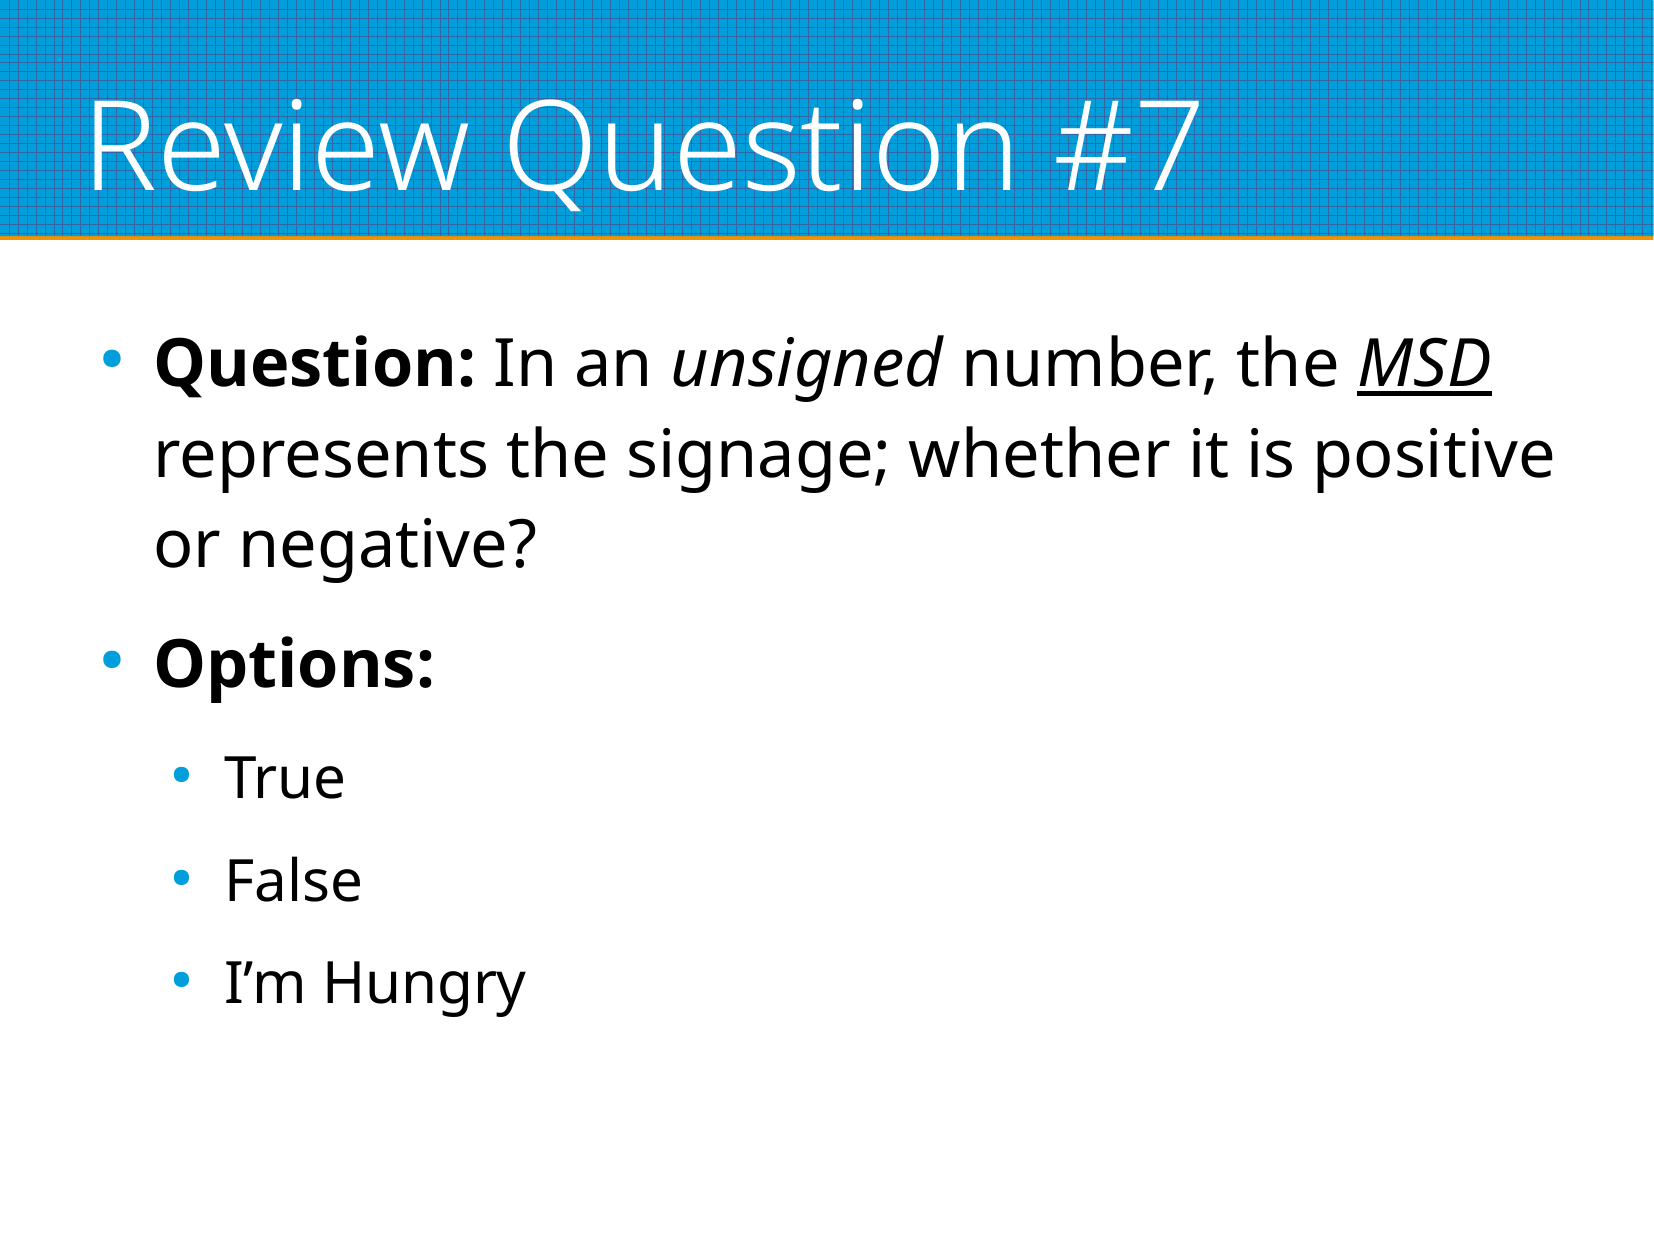

# Review Question #7
Question: In an unsigned number, the MSD represents the signage; whether it is positive or negative?
Options:
True
False
I’m Hungry